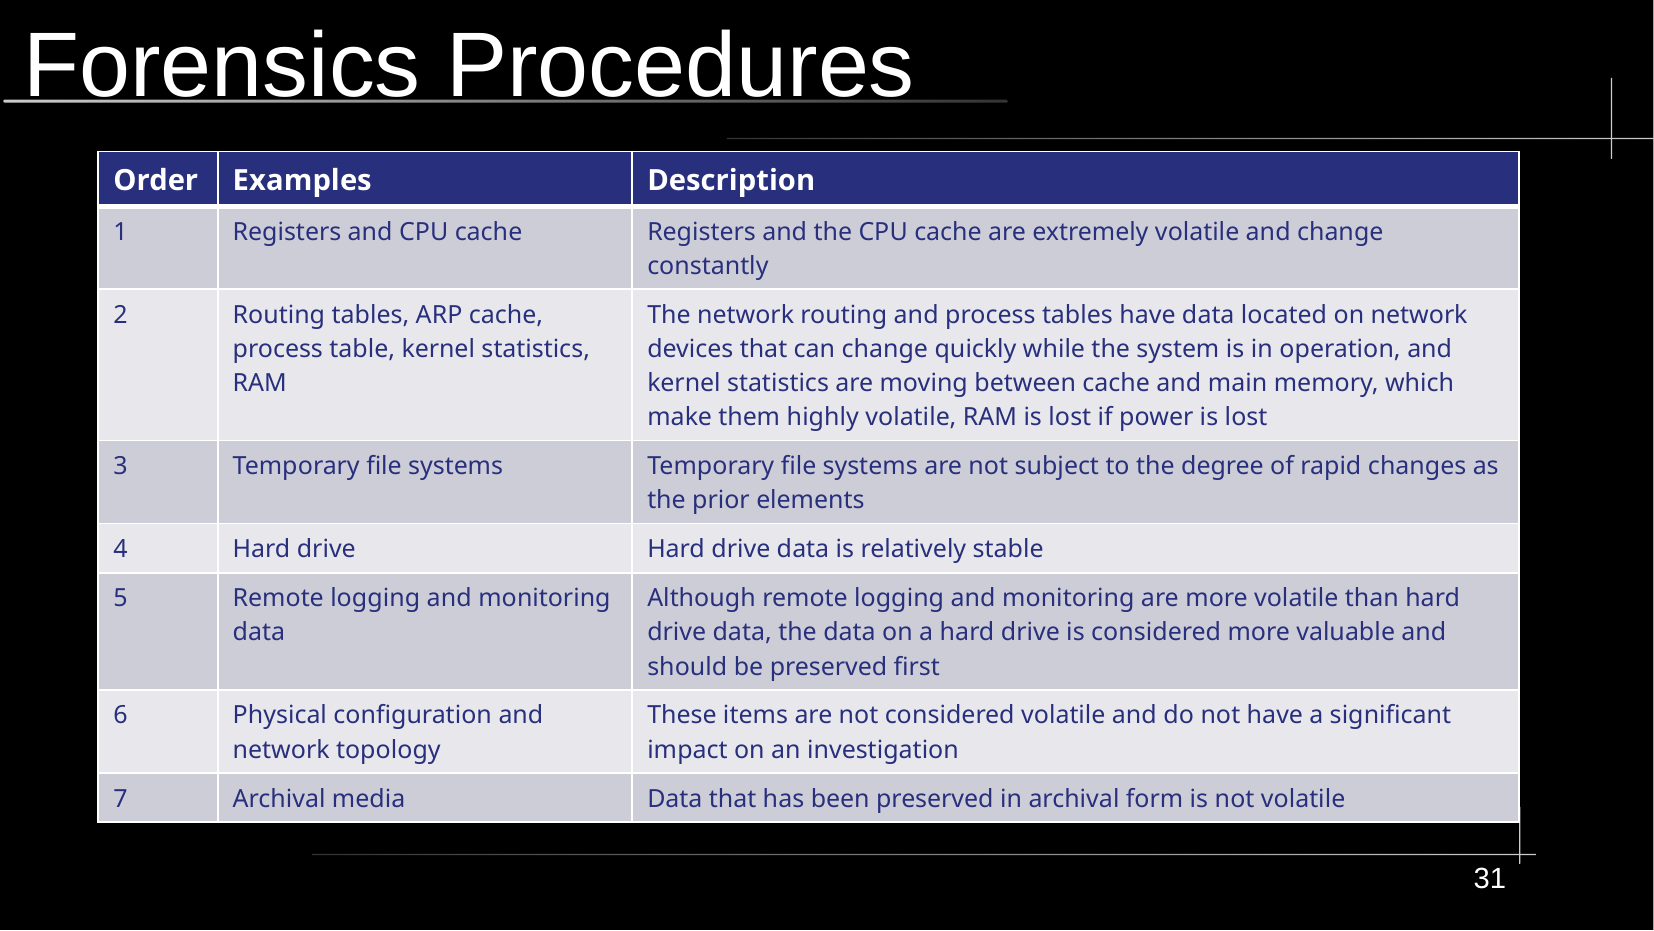

# Forensics Procedures
| Order | Examples | Description |
| --- | --- | --- |
| 1 | Registers and CPU cache | Registers and the CPU cache are extremely volatile and change constantly |
| 2 | Routing tables, ARP cache, process table, kernel statistics, RAM | The network routing and process tables have data located on network devices that can change quickly while the system is in operation, and kernel statistics are moving between cache and main memory, which make them highly volatile, RAM is lost if power is lost |
| 3 | Temporary file systems | Temporary file systems are not subject to the degree of rapid changes as the prior elements |
| 4 | Hard drive | Hard drive data is relatively stable |
| 5 | Remote logging and monitoring data | Although remote logging and monitoring are more volatile than hard drive data, the data on a hard drive is considered more valuable and should be preserved first |
| 6 | Physical configuration and network topology | These items are not considered volatile and do not have a significant impact on an investigation |
| 7 | Archival media | Data that has been preserved in archival form is not volatile |
31